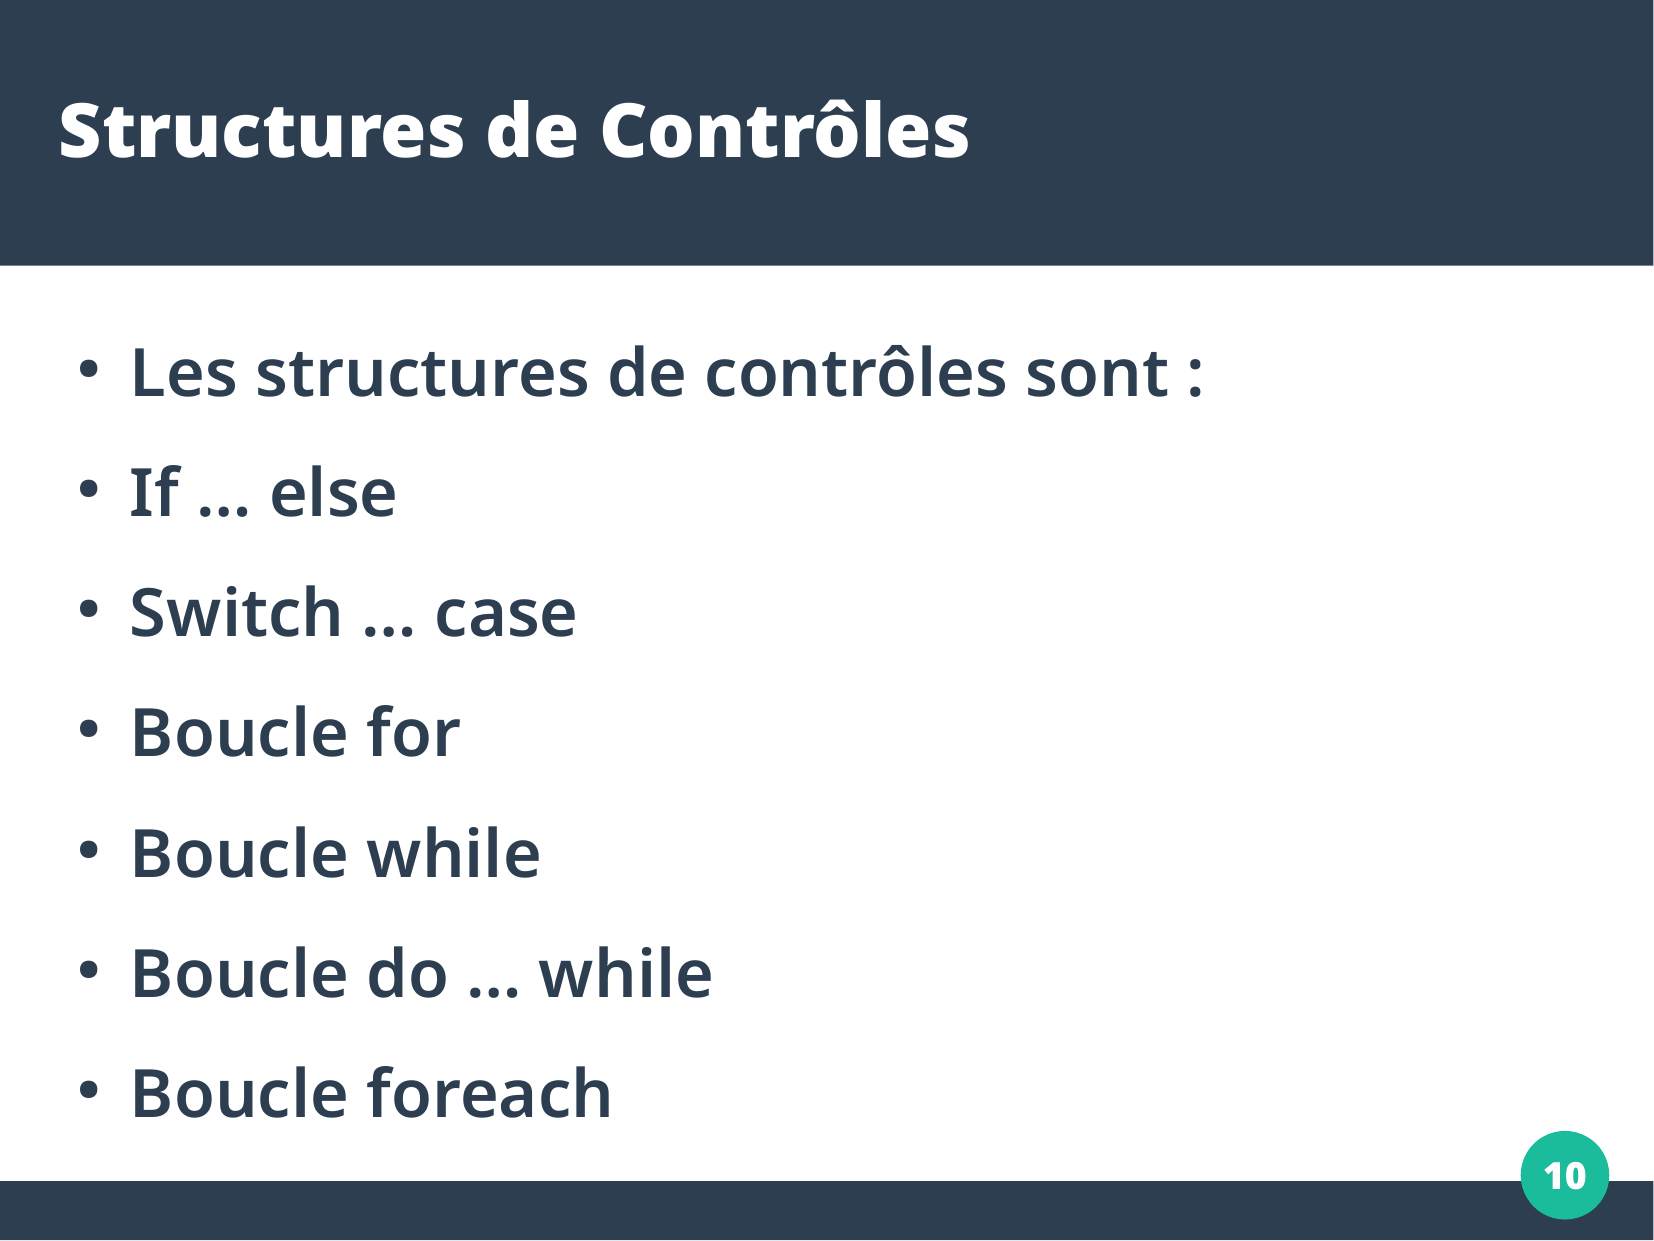

# Structures de Contrôles
Les structures de contrôles sont :
If … else
Switch … case
Boucle for
Boucle while
Boucle do … while
Boucle foreach
10